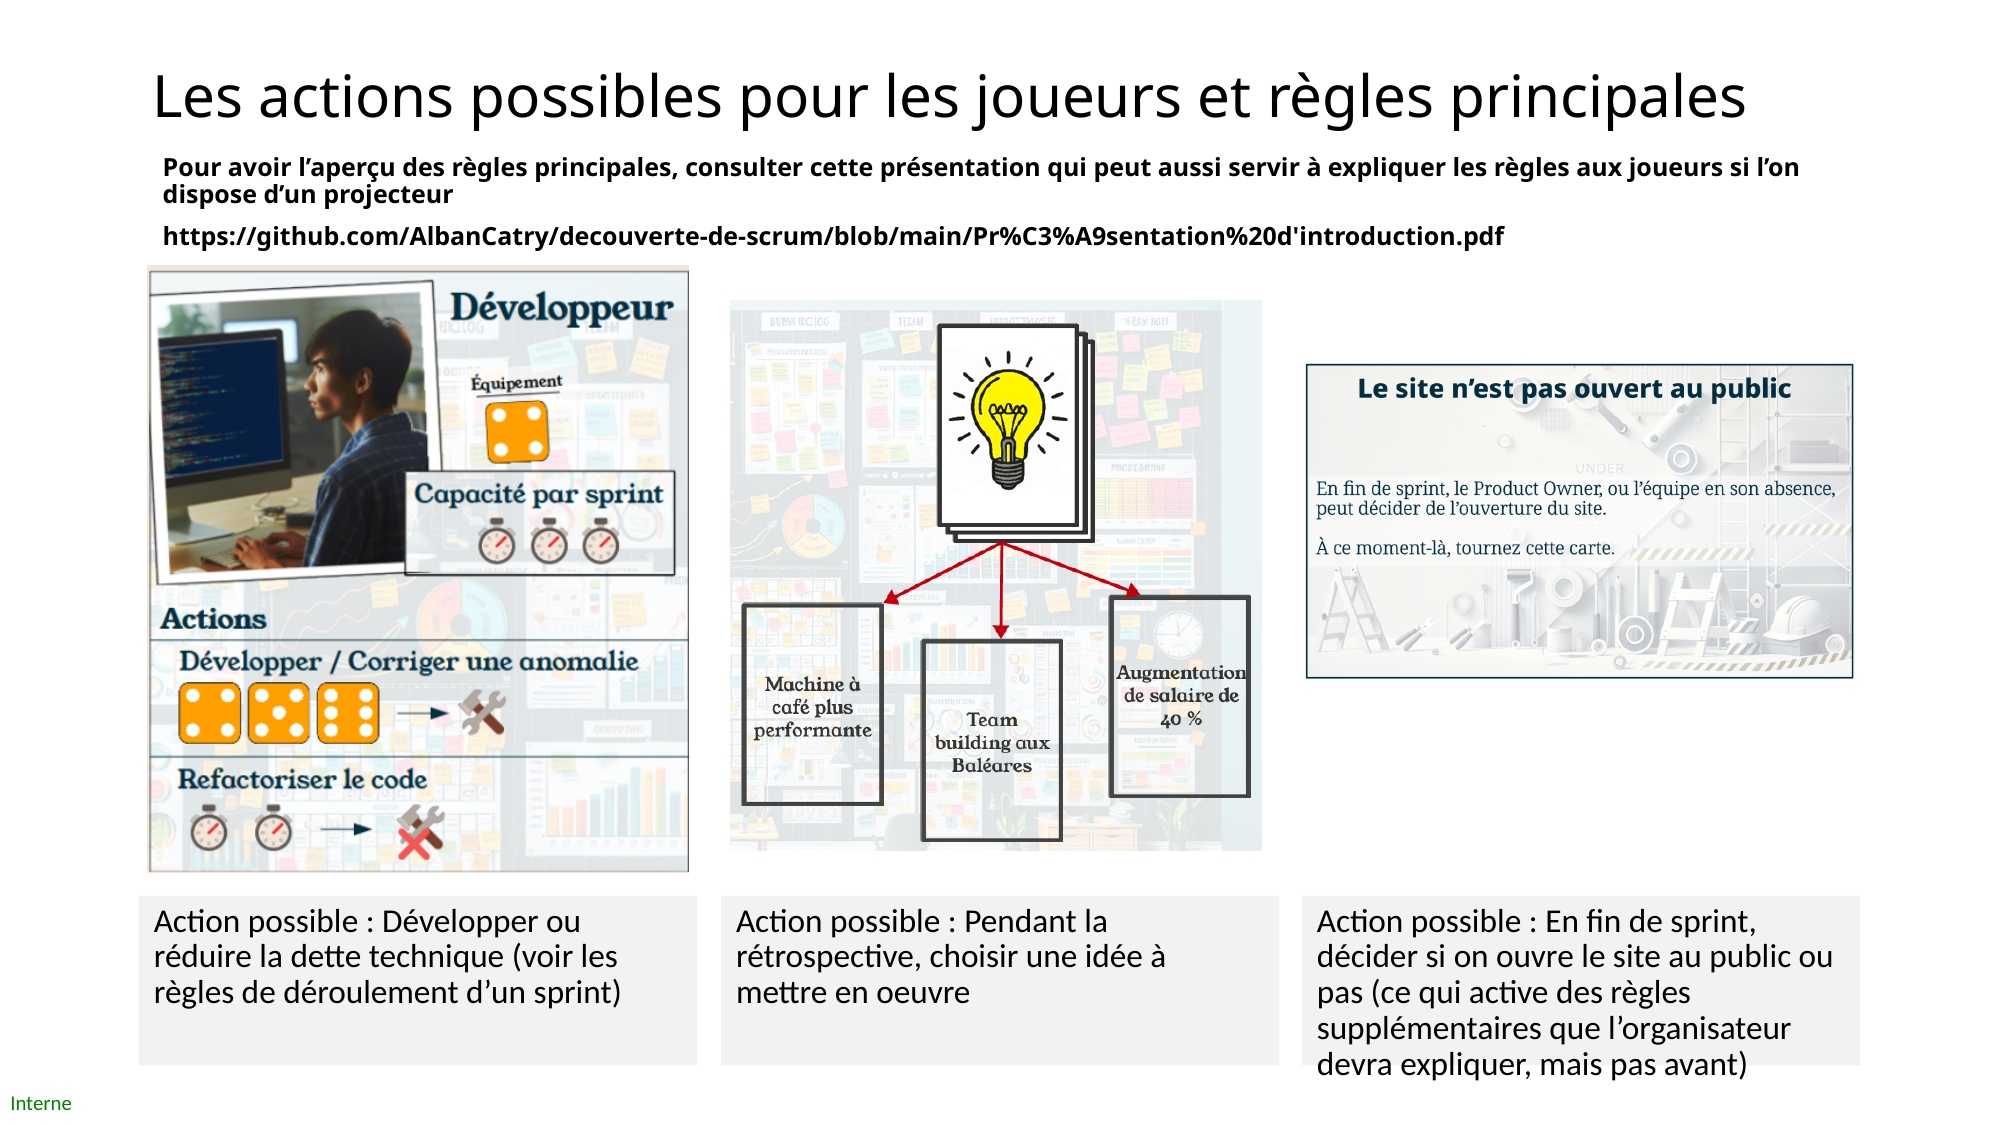

# Les actions possibles pour les joueurs et règles principales
Pour avoir l’aperçu des règles principales, consulter cette présentation qui peut aussi servir à expliquer les règles aux joueurs si l’on dispose d’un projecteur
https://github.com/AlbanCatry/decouverte-de-scrum/blob/main/Pr%C3%A9sentation%20d'introduction.pdf
Action possible : Développer ou réduire la dette technique (voir les règles de déroulement d’un sprint)
Action possible : Pendant la rétrospective, choisir une idée à mettre en oeuvre
Action possible : En fin de sprint, décider si on ouvre le site au public ou pas (ce qui active des règles supplémentaires que l’organisateur devra expliquer, mais pas avant)